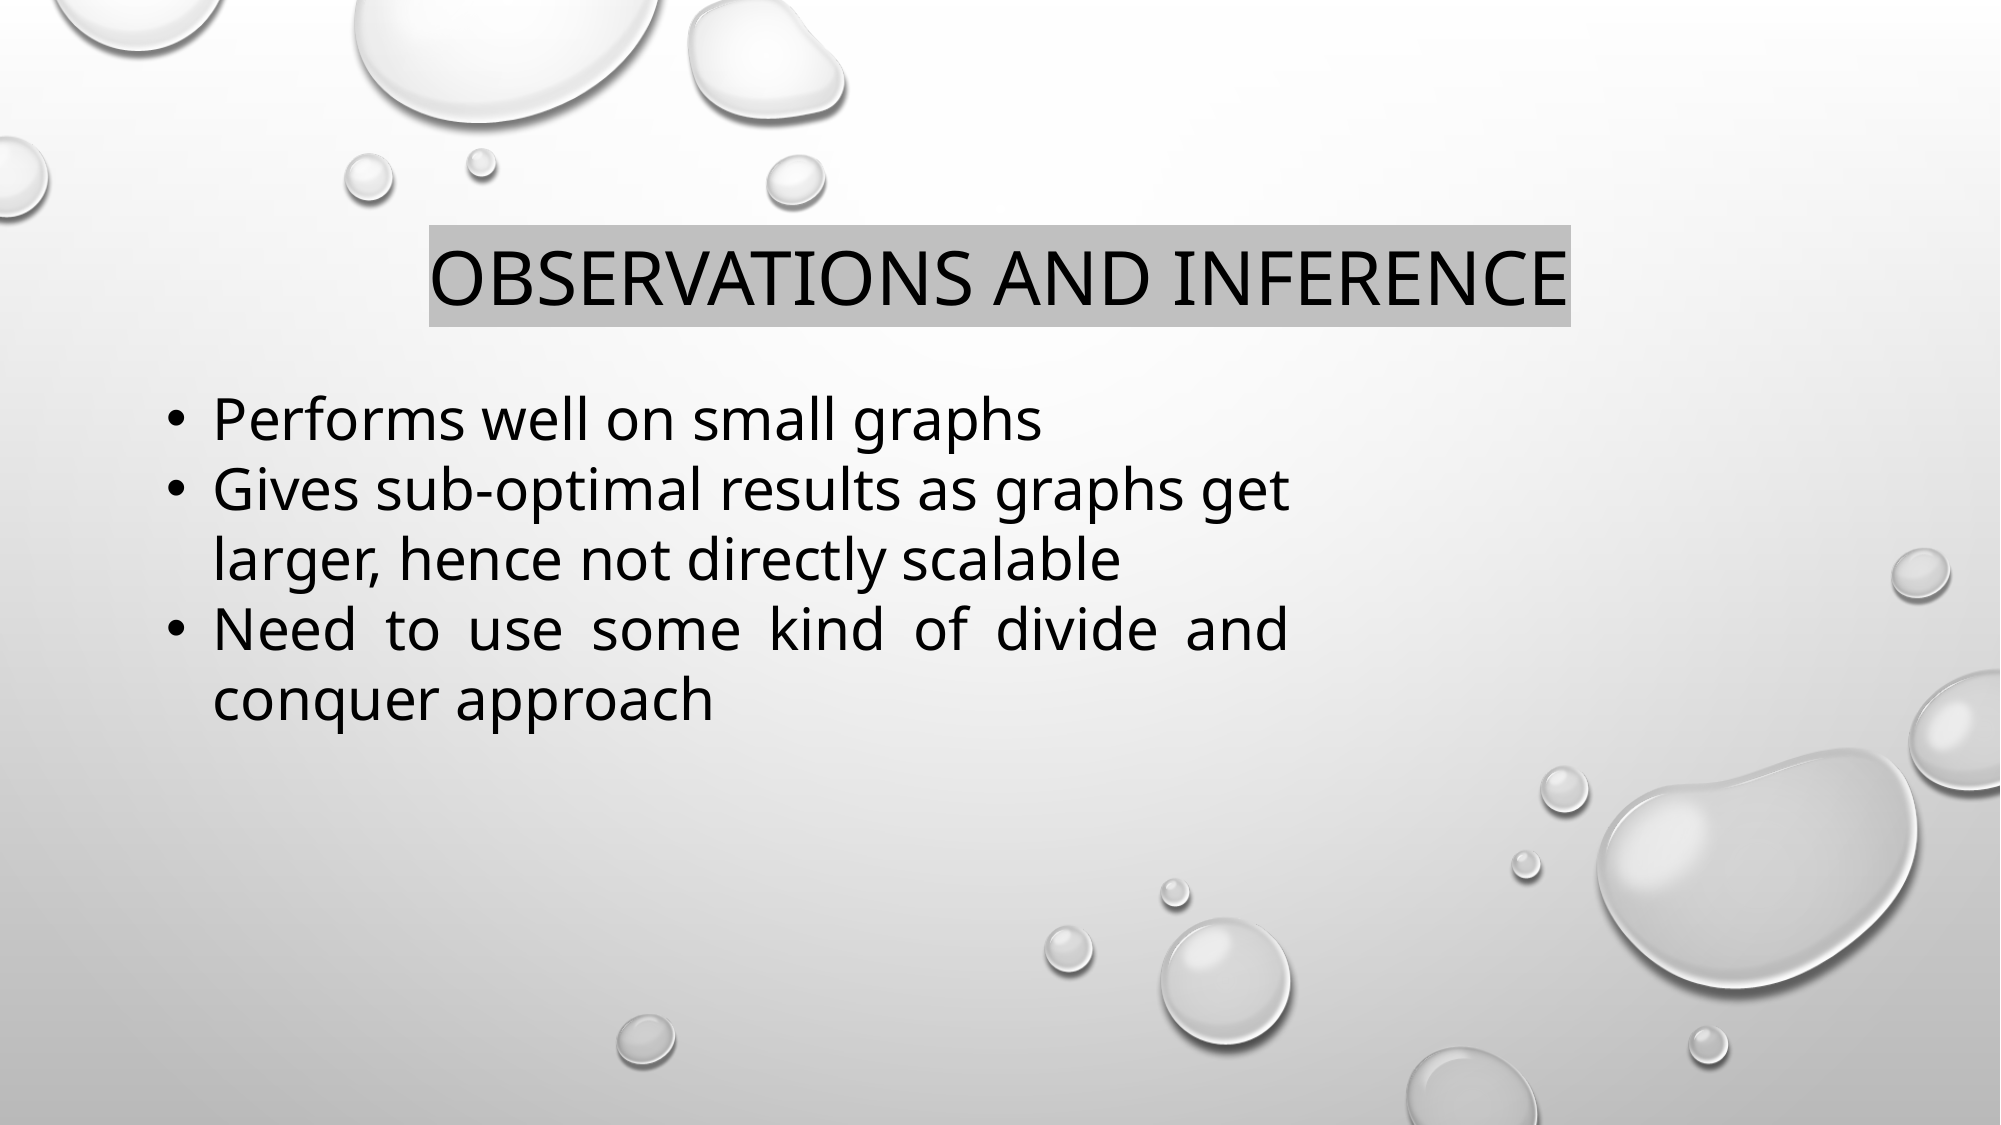

# observations and inference
Performs well on small graphs
Gives sub-optimal results as graphs get larger, hence not directly scalable
Need to use some kind of divide and conquer approach